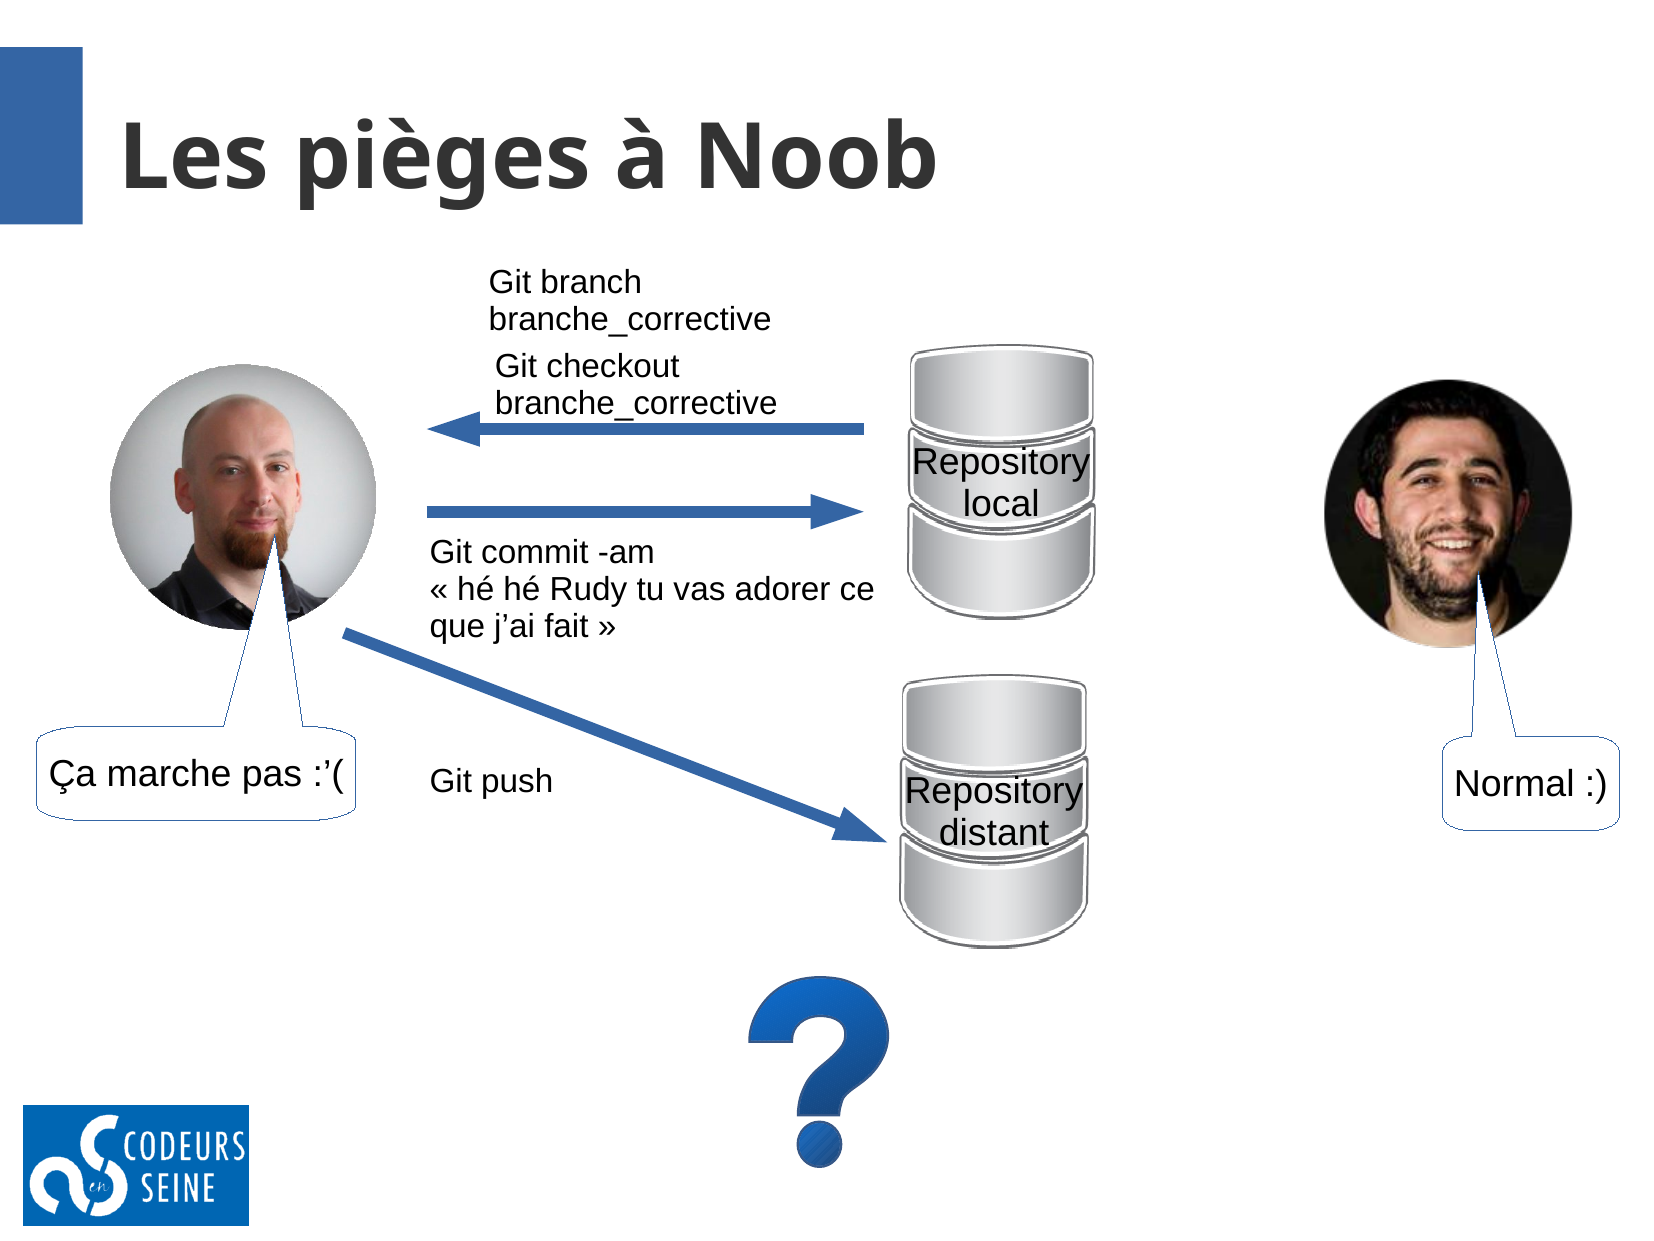

# Les pièges à Noob
Git branch
branche_corrective
Git checkout
branche_corrective
Repository
local
Git commit -am
« hé hé Rudy tu vas adorer ce
que j’ai fait »
Repository
distant
Ça marche pas :’(
Normal :)
Git push